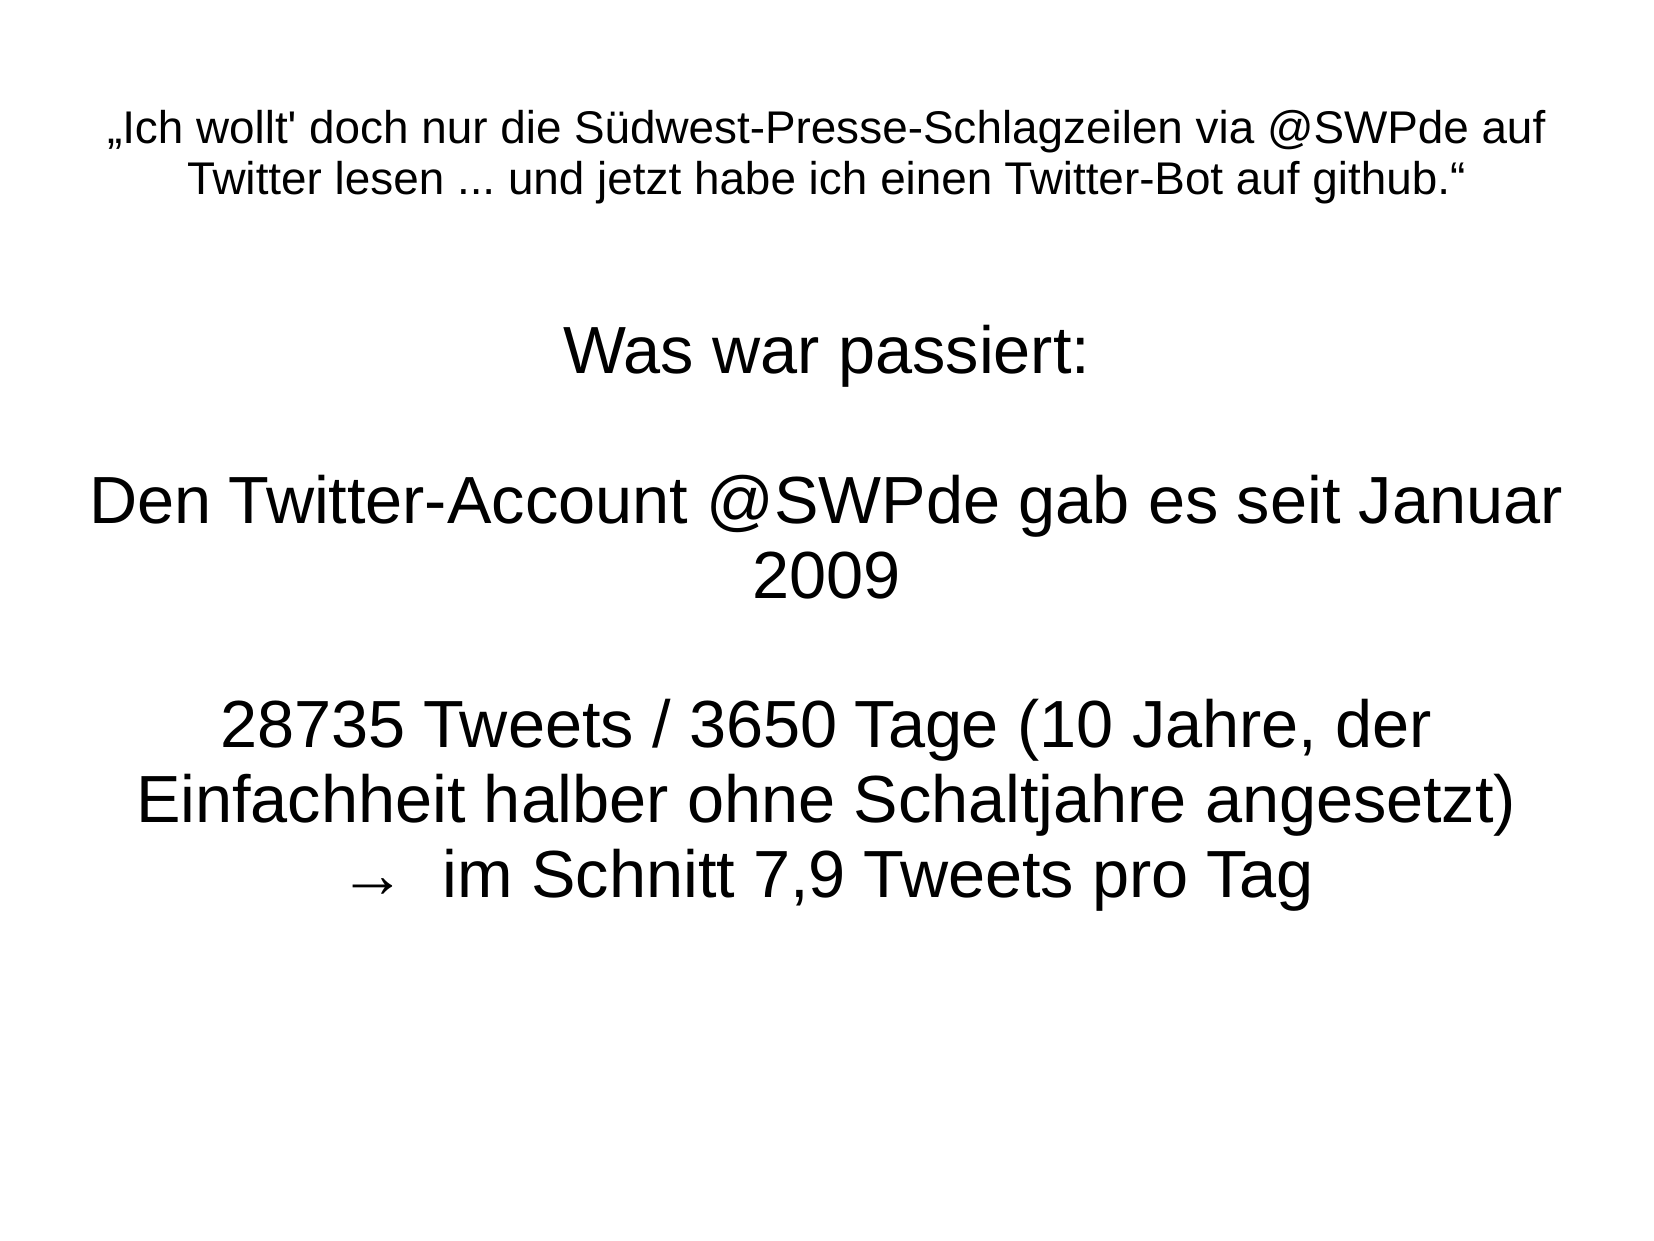

# „Ich wollt' doch nur die Südwest-Presse-Schlagzeilen via @SWPde auf Twitter lesen ... und jetzt habe ich einen Twitter-Bot auf github.“
Was war passiert:
Den Twitter-Account @SWPde gab es seit Januar 2009
28735 Tweets / 3650 Tage (10 Jahre, der Einfachheit halber ohne Schaltjahre angesetzt)
→ im Schnitt 7,9 Tweets pro Tag